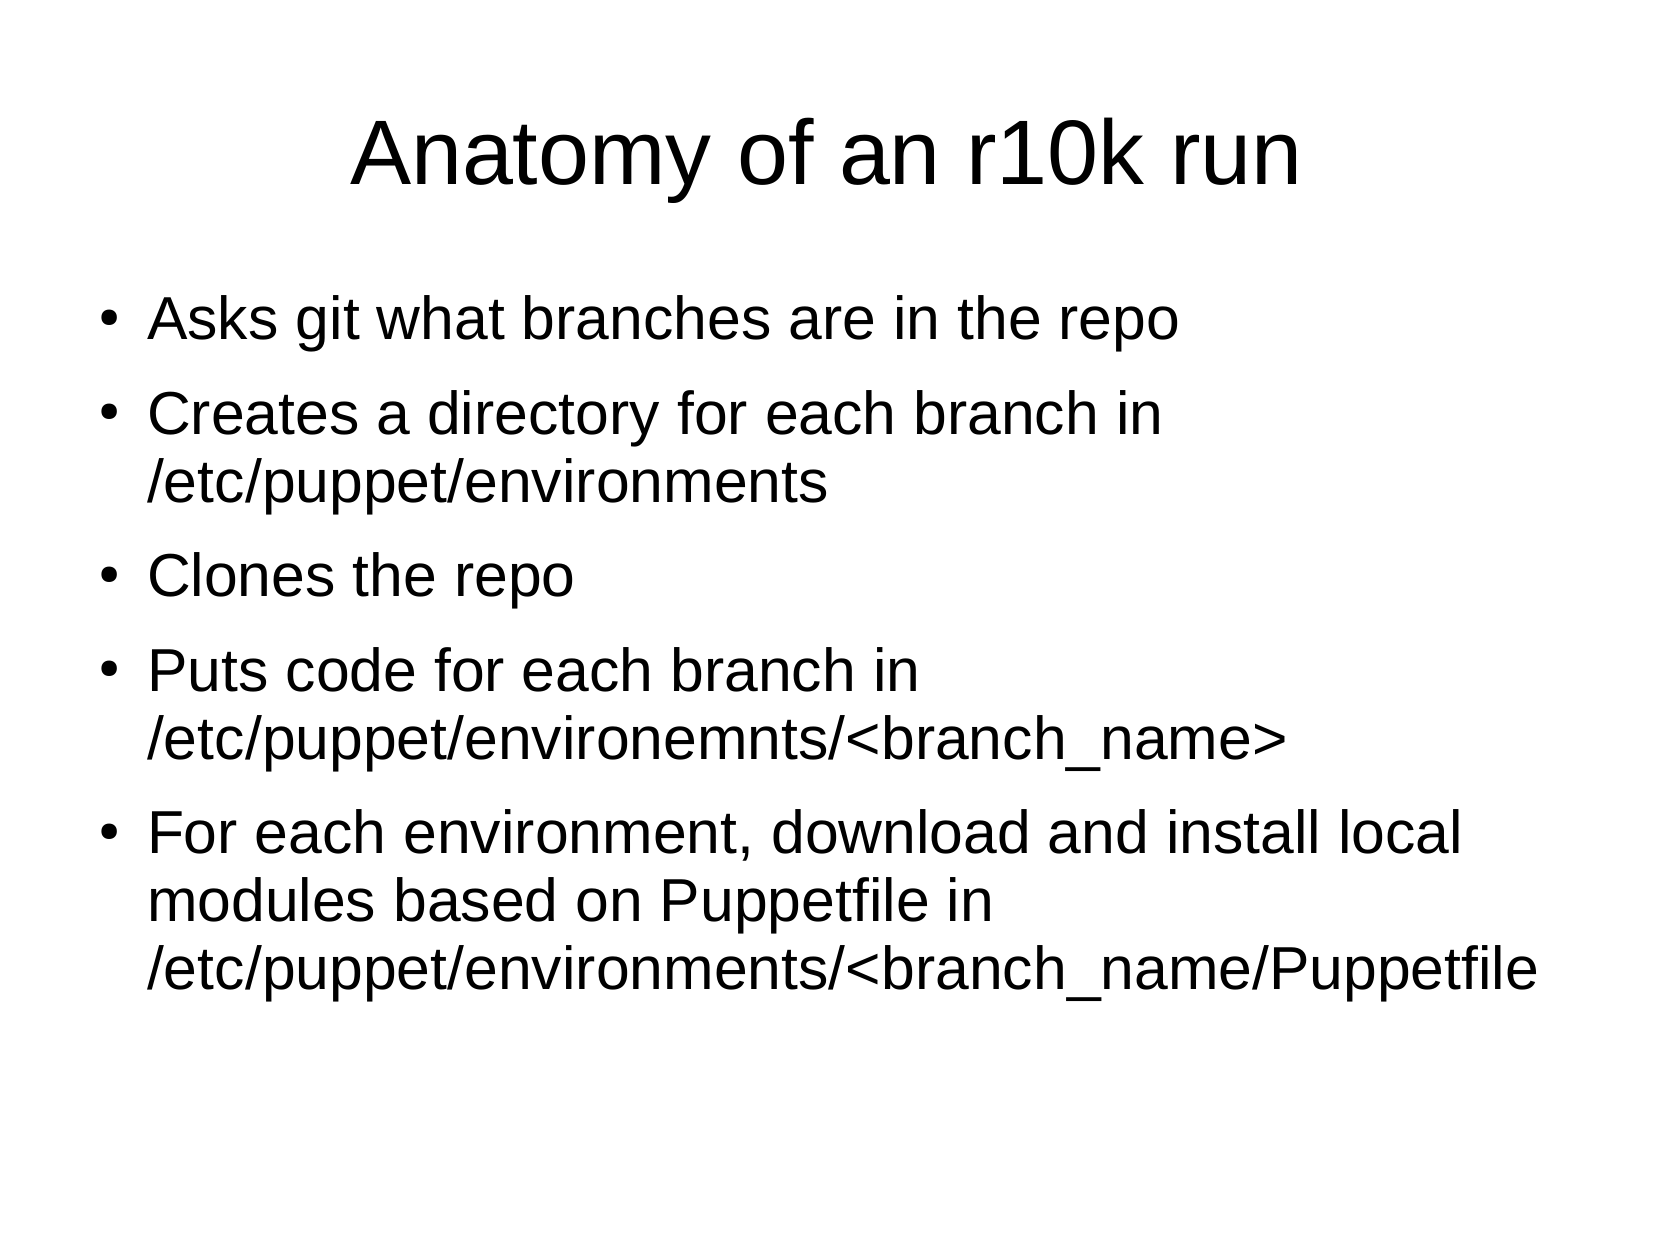

# Anatomy of an r10k run
Asks git what branches are in the repo
Creates a directory for each branch in /etc/puppet/environments
Clones the repo
Puts code for each branch in /etc/puppet/environemnts/<branch_name>
For each environment, download and install local modules based on Puppetfile in /etc/puppet/environments/<branch_name/Puppetfile